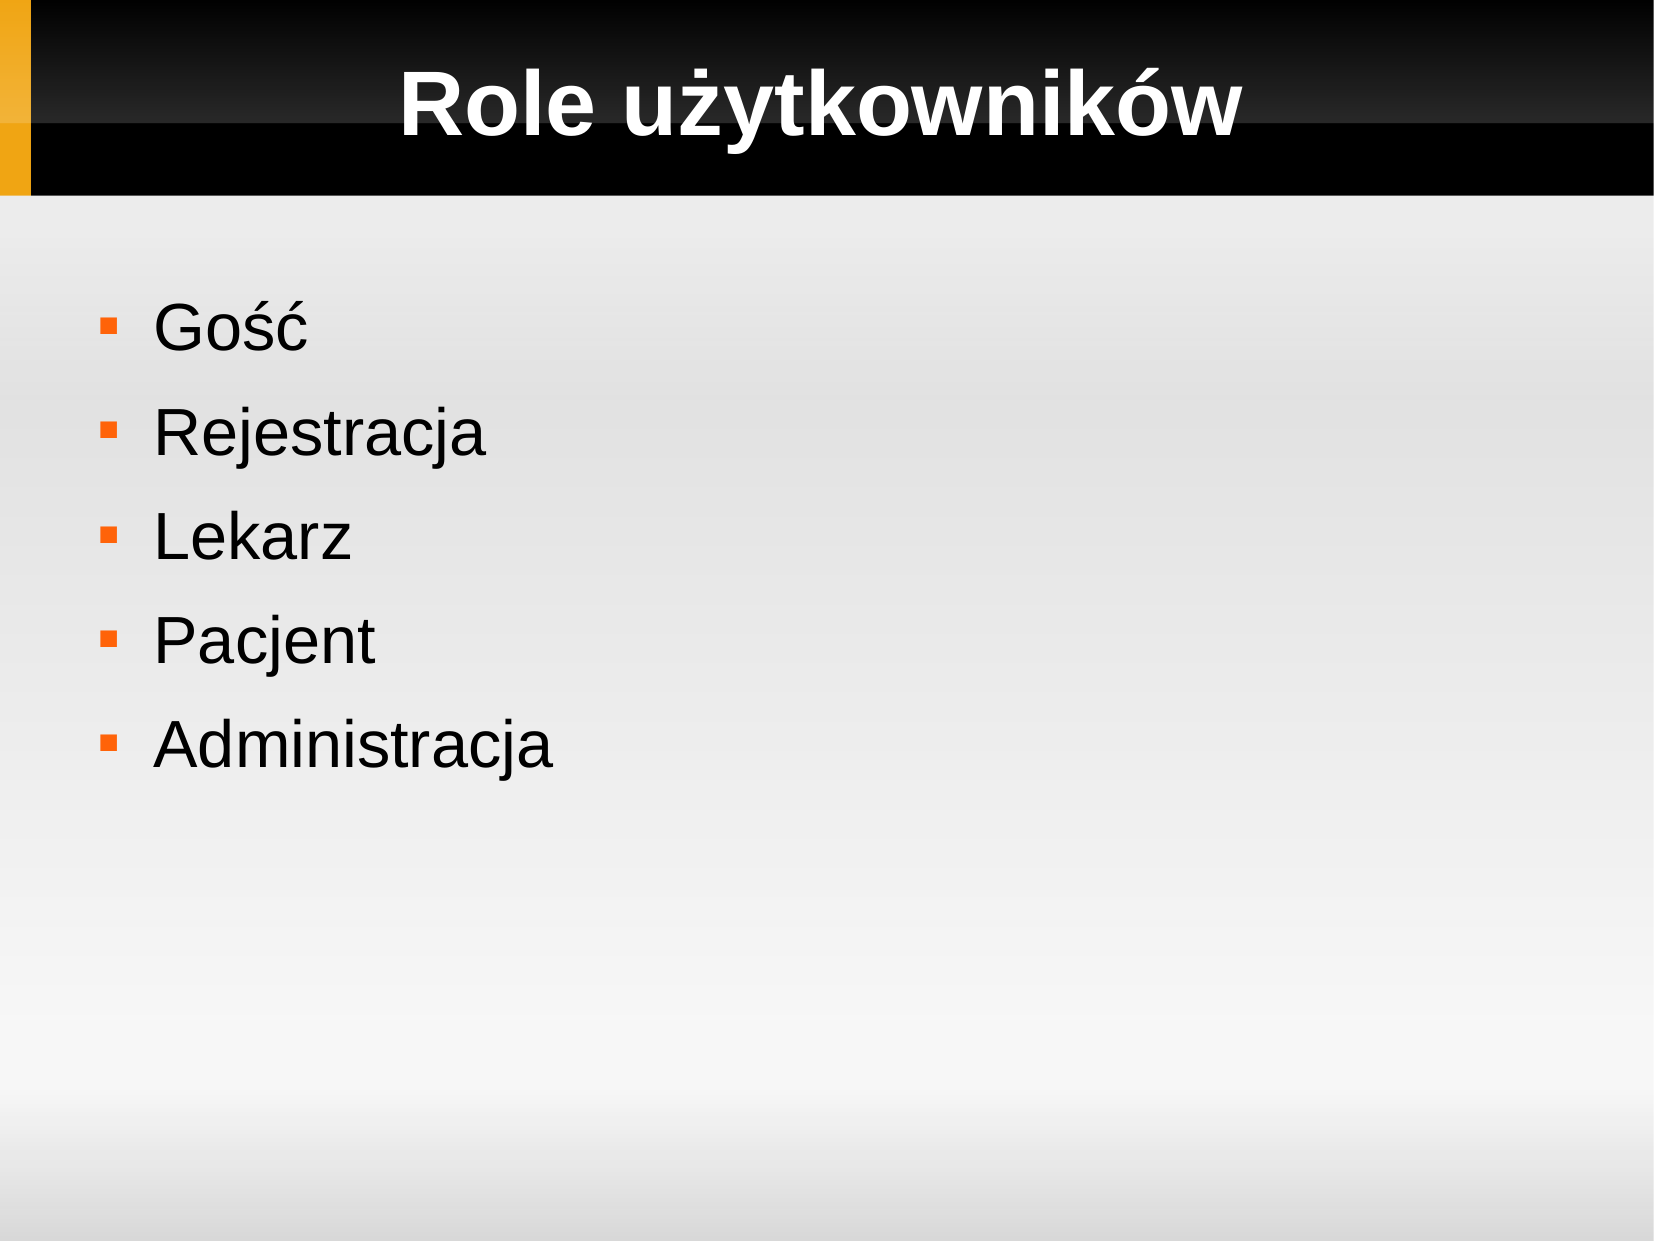

# Role użytkowników
Gość
Rejestracja
Lekarz
Pacjent
Administracja